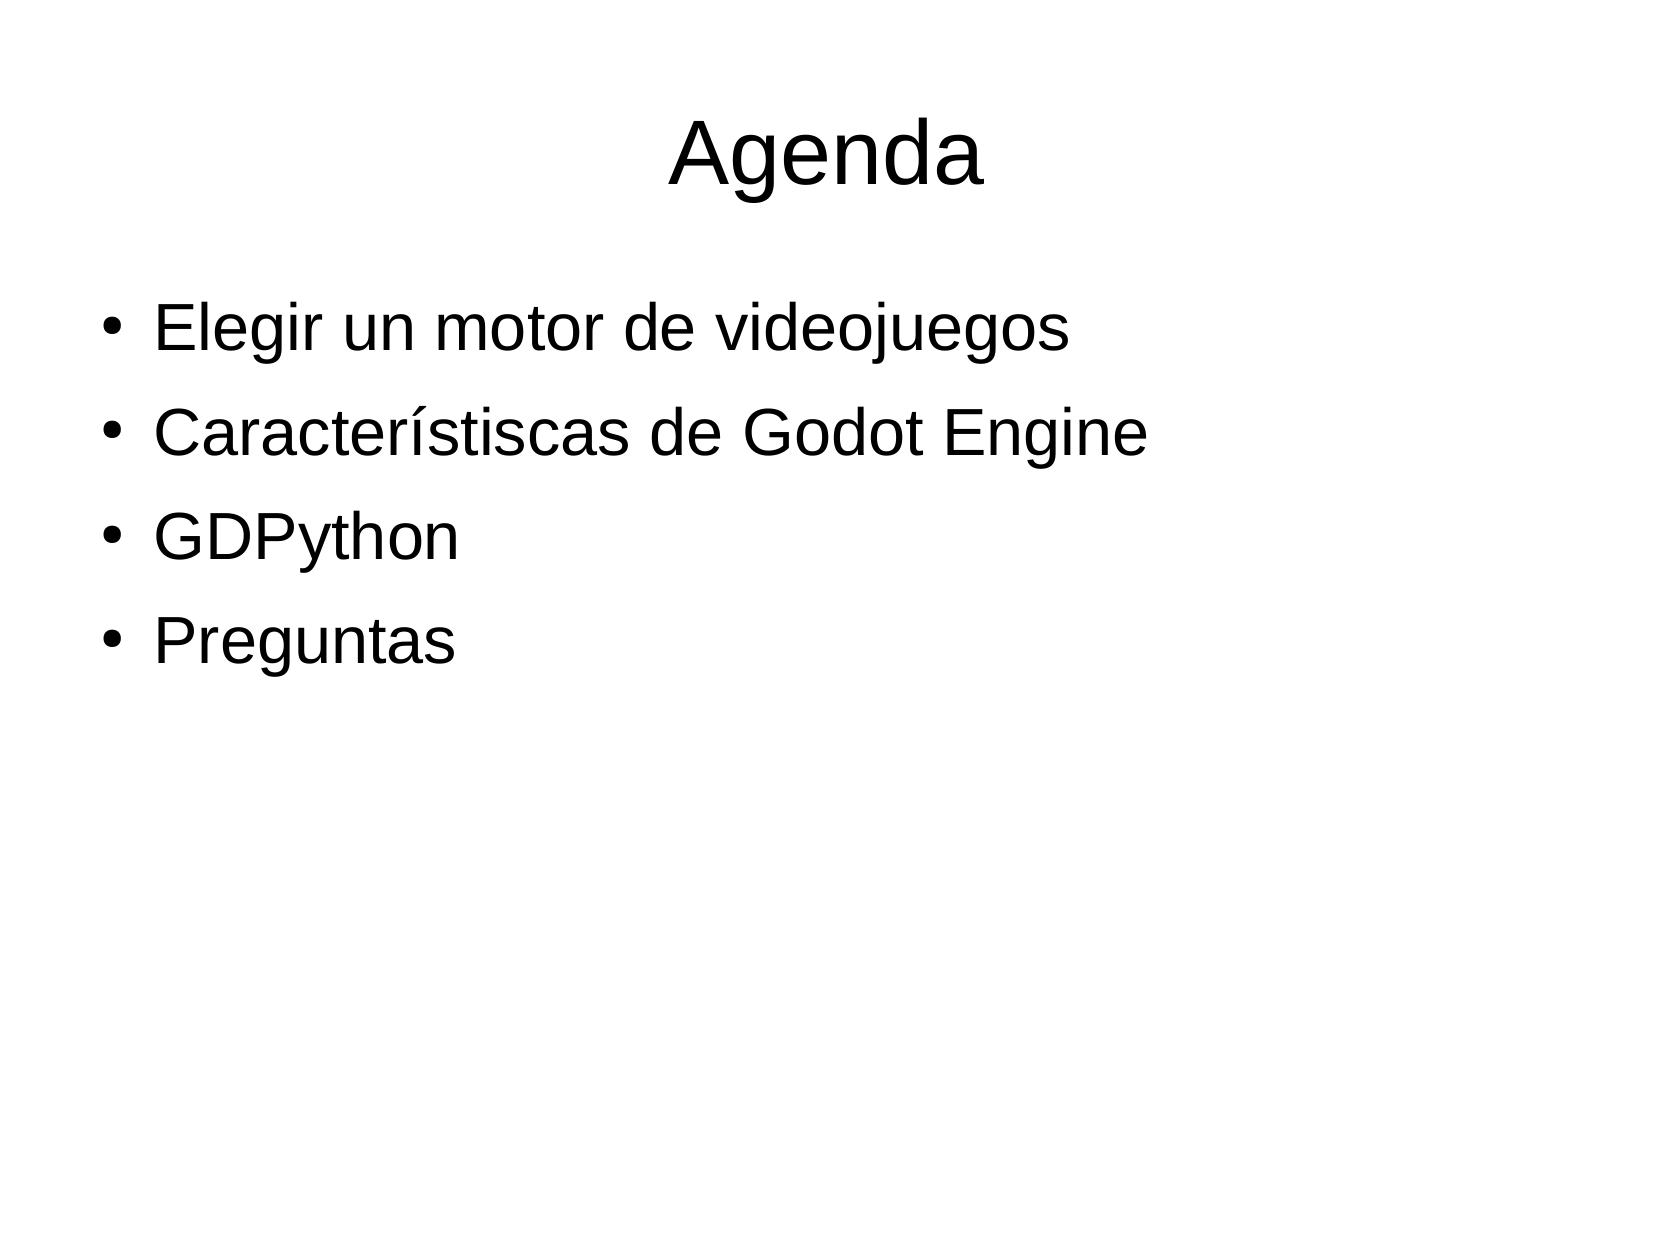

# Agenda
Elegir un motor de videojuegos
Característiscas de Godot Engine
GDPython
Preguntas